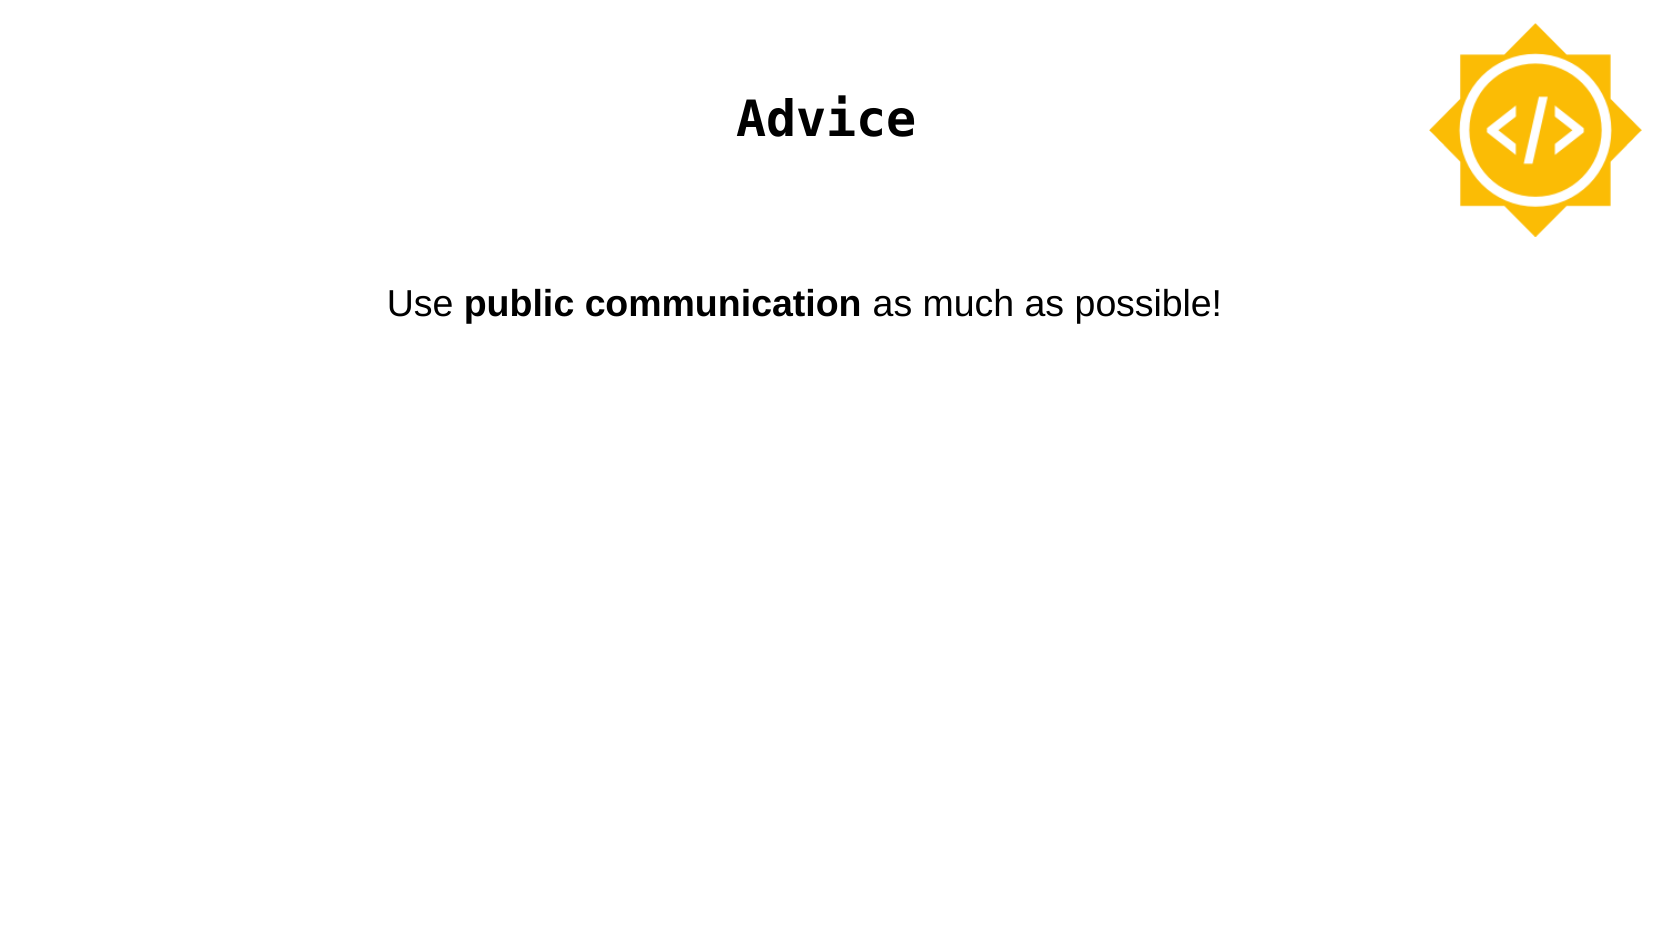

Use public communication as much as possible!
Advice